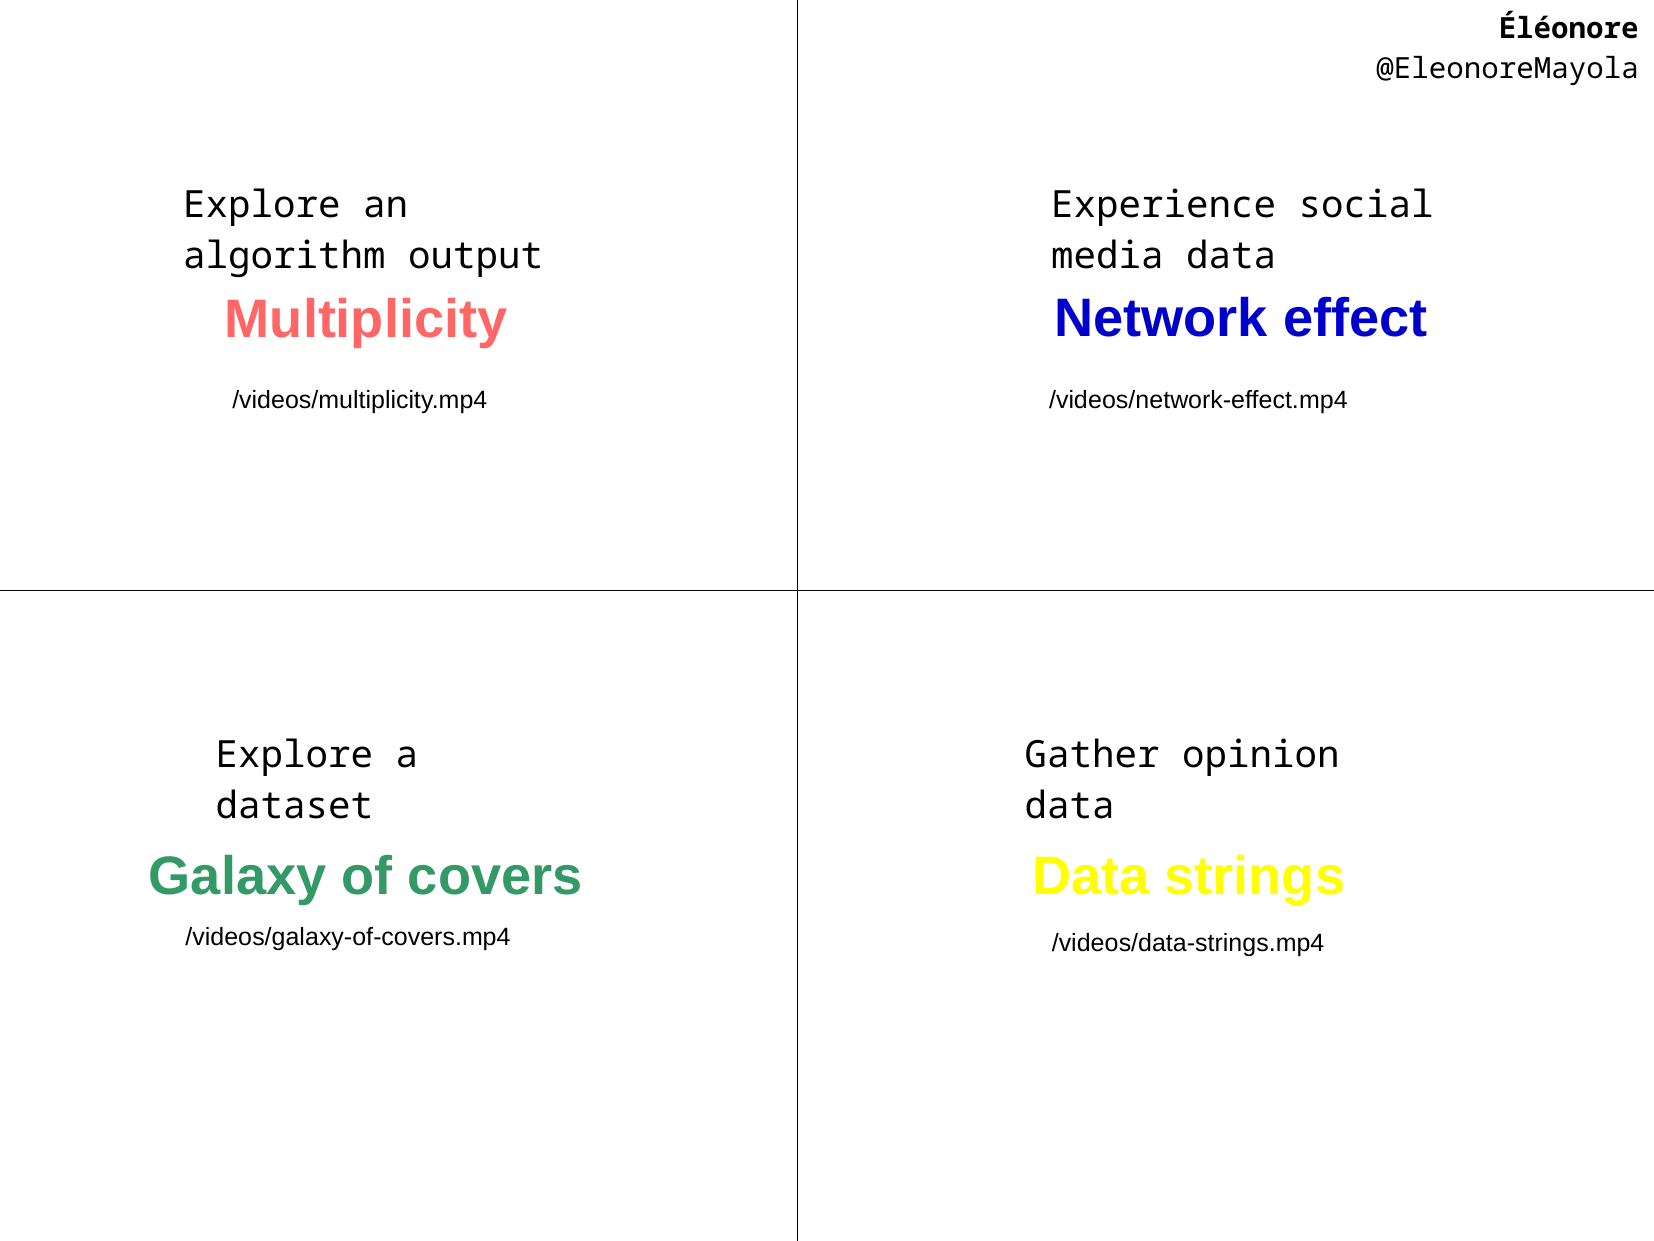

Éléonore
@EleonoreMayola
Explore an algorithm output
Experience social media data
Network effect
Multiplicity
/videos/multiplicity.mp4
/videos/network-effect.mp4
Explore a dataset
Gather opinion data
Galaxy of covers
Data strings
/videos/galaxy-of-covers.mp4
/videos/data-strings.mp4